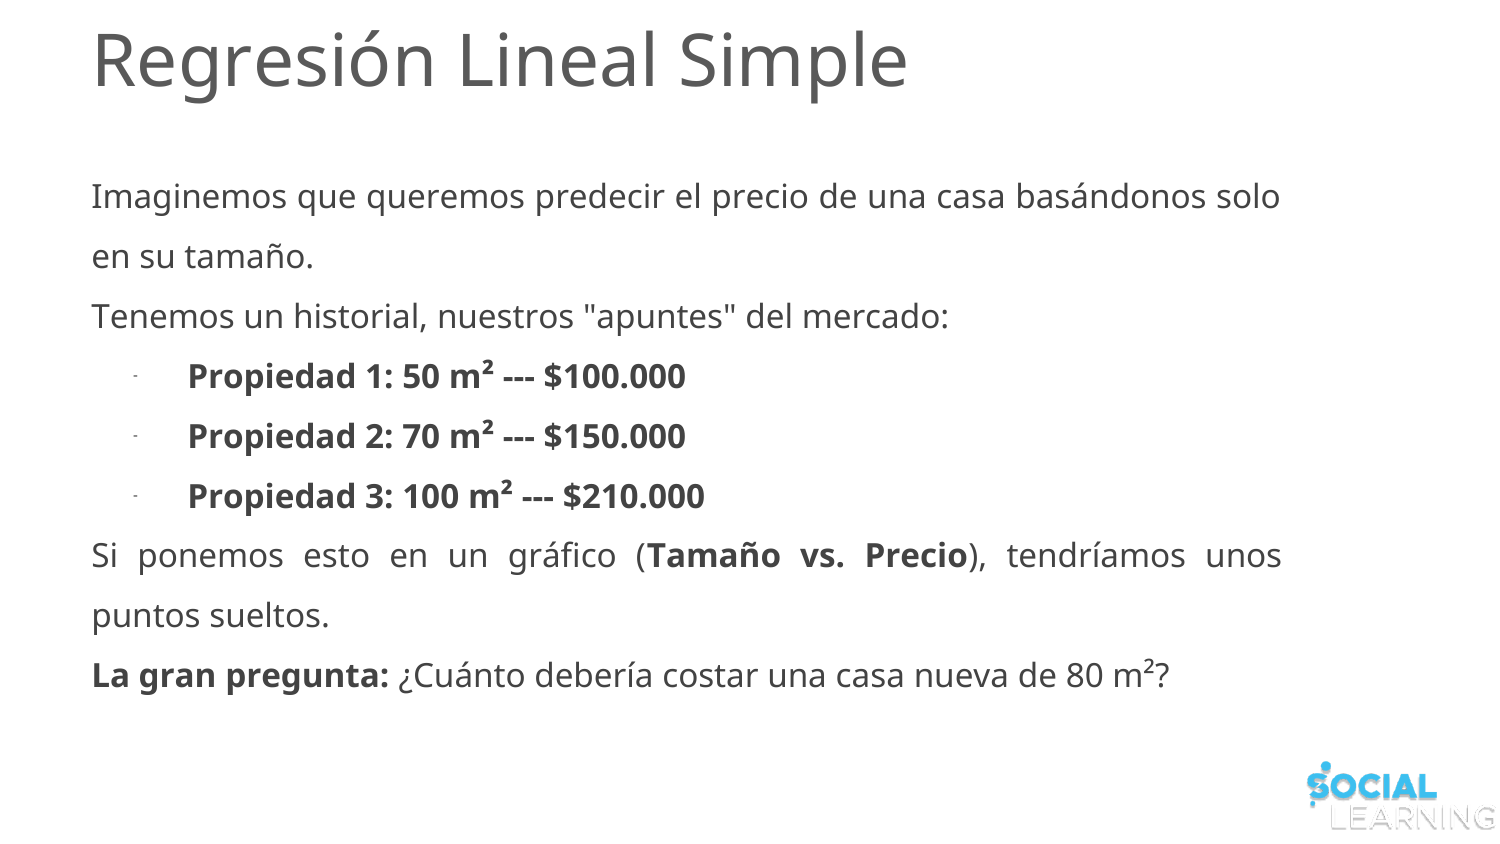

Regresión Lineal Simple
Imaginemos que queremos predecir el precio de una casa basándonos solo en su tamaño.
Tenemos un historial, nuestros "apuntes" del mercado:
Propiedad 1: 50 m² --- $100.000
Propiedad 2: 70 m² --- $150.000
Propiedad 3: 100 m² --- $210.000
Si ponemos esto en un gráfico (Tamaño vs. Precio), tendríamos unos puntos sueltos.
La gran pregunta: ¿Cuánto debería costar una casa nueva de 80 m²?